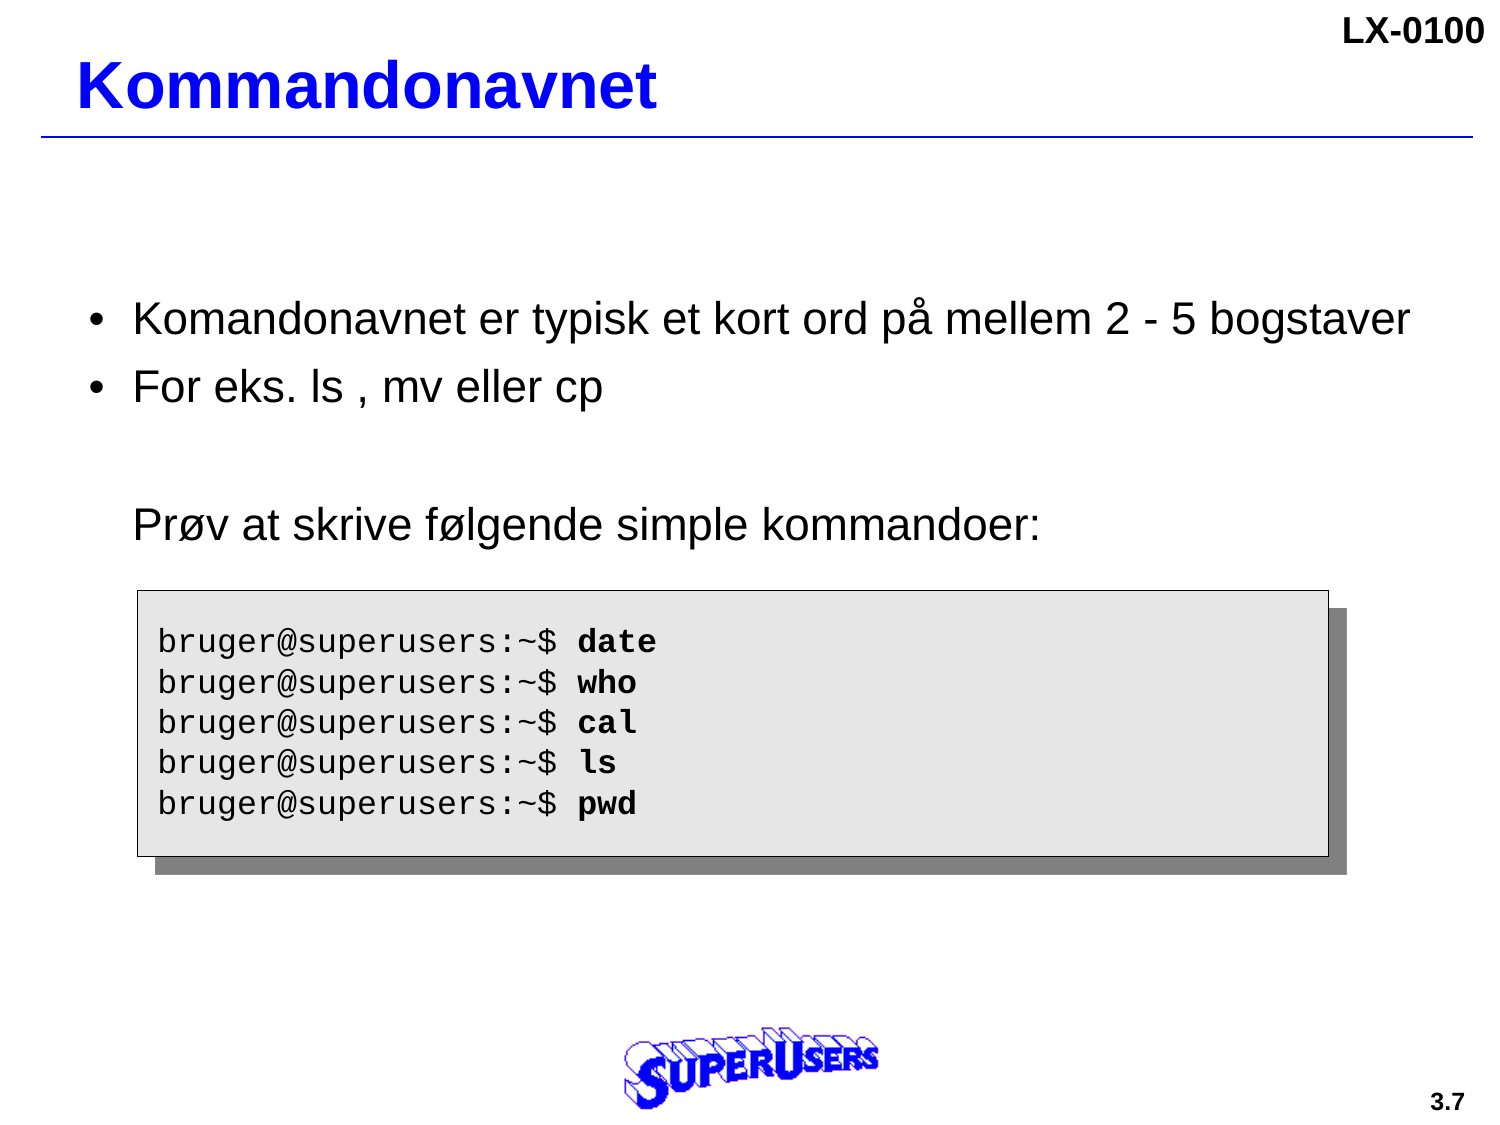

# Kommandonavnet
Komandonavnet er typisk et kort ord på mellem 2 - 5 bogstaver
For eks. ls , mv eller cp
Prøv at skrive følgende simple kommandoer:
 bruger@superusers:~$ date
 bruger@superusers:~$ who
 bruger@superusers:~$ cal
 bruger@superusers:~$ ls
 bruger@superusers:~$ pwd